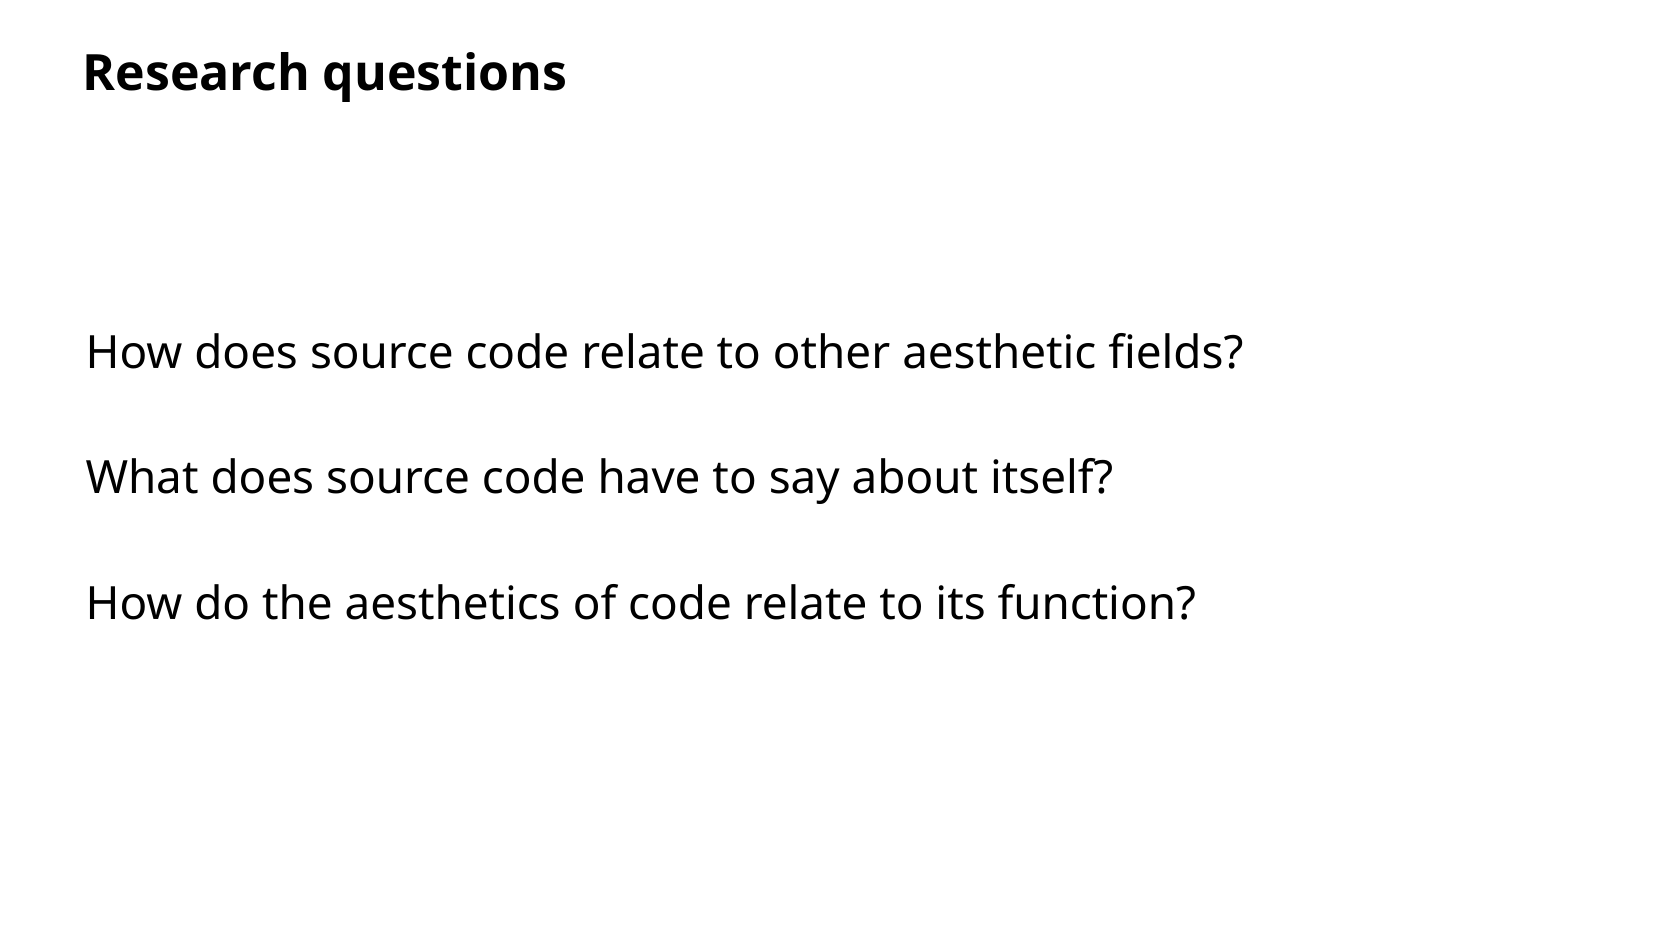

# Research questions
How does source code relate to other aesthetic fields?
What does source code have to say about itself?
How do the aesthetics of code relate to its function?